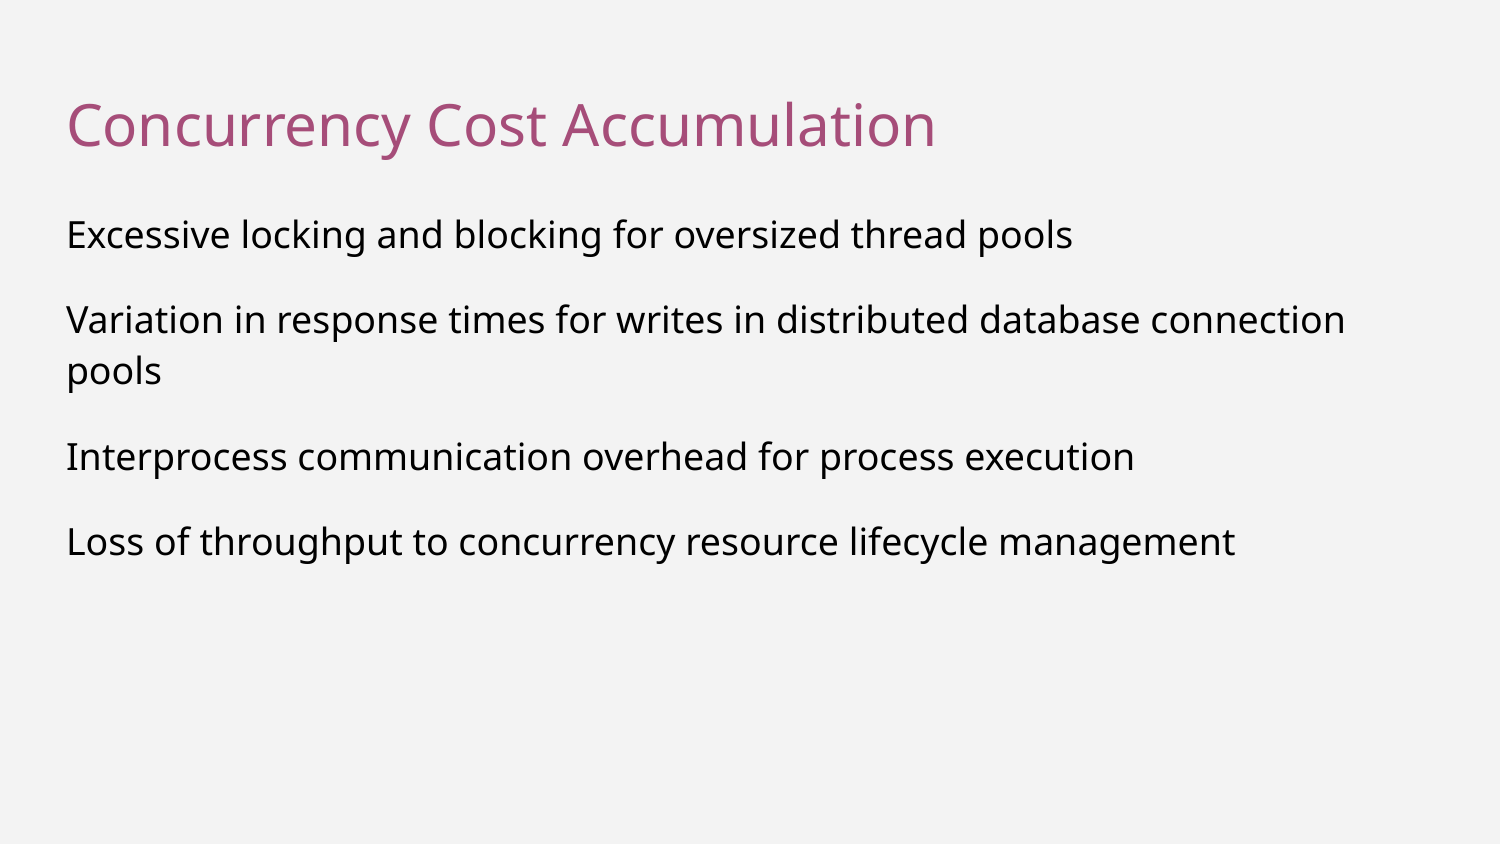

# Concurrency Cost Accumulation
Excessive locking and blocking for oversized thread pools
Variation in response times for writes in distributed database connection pools
Interprocess communication overhead for process execution
Loss of throughput to concurrency resource lifecycle management